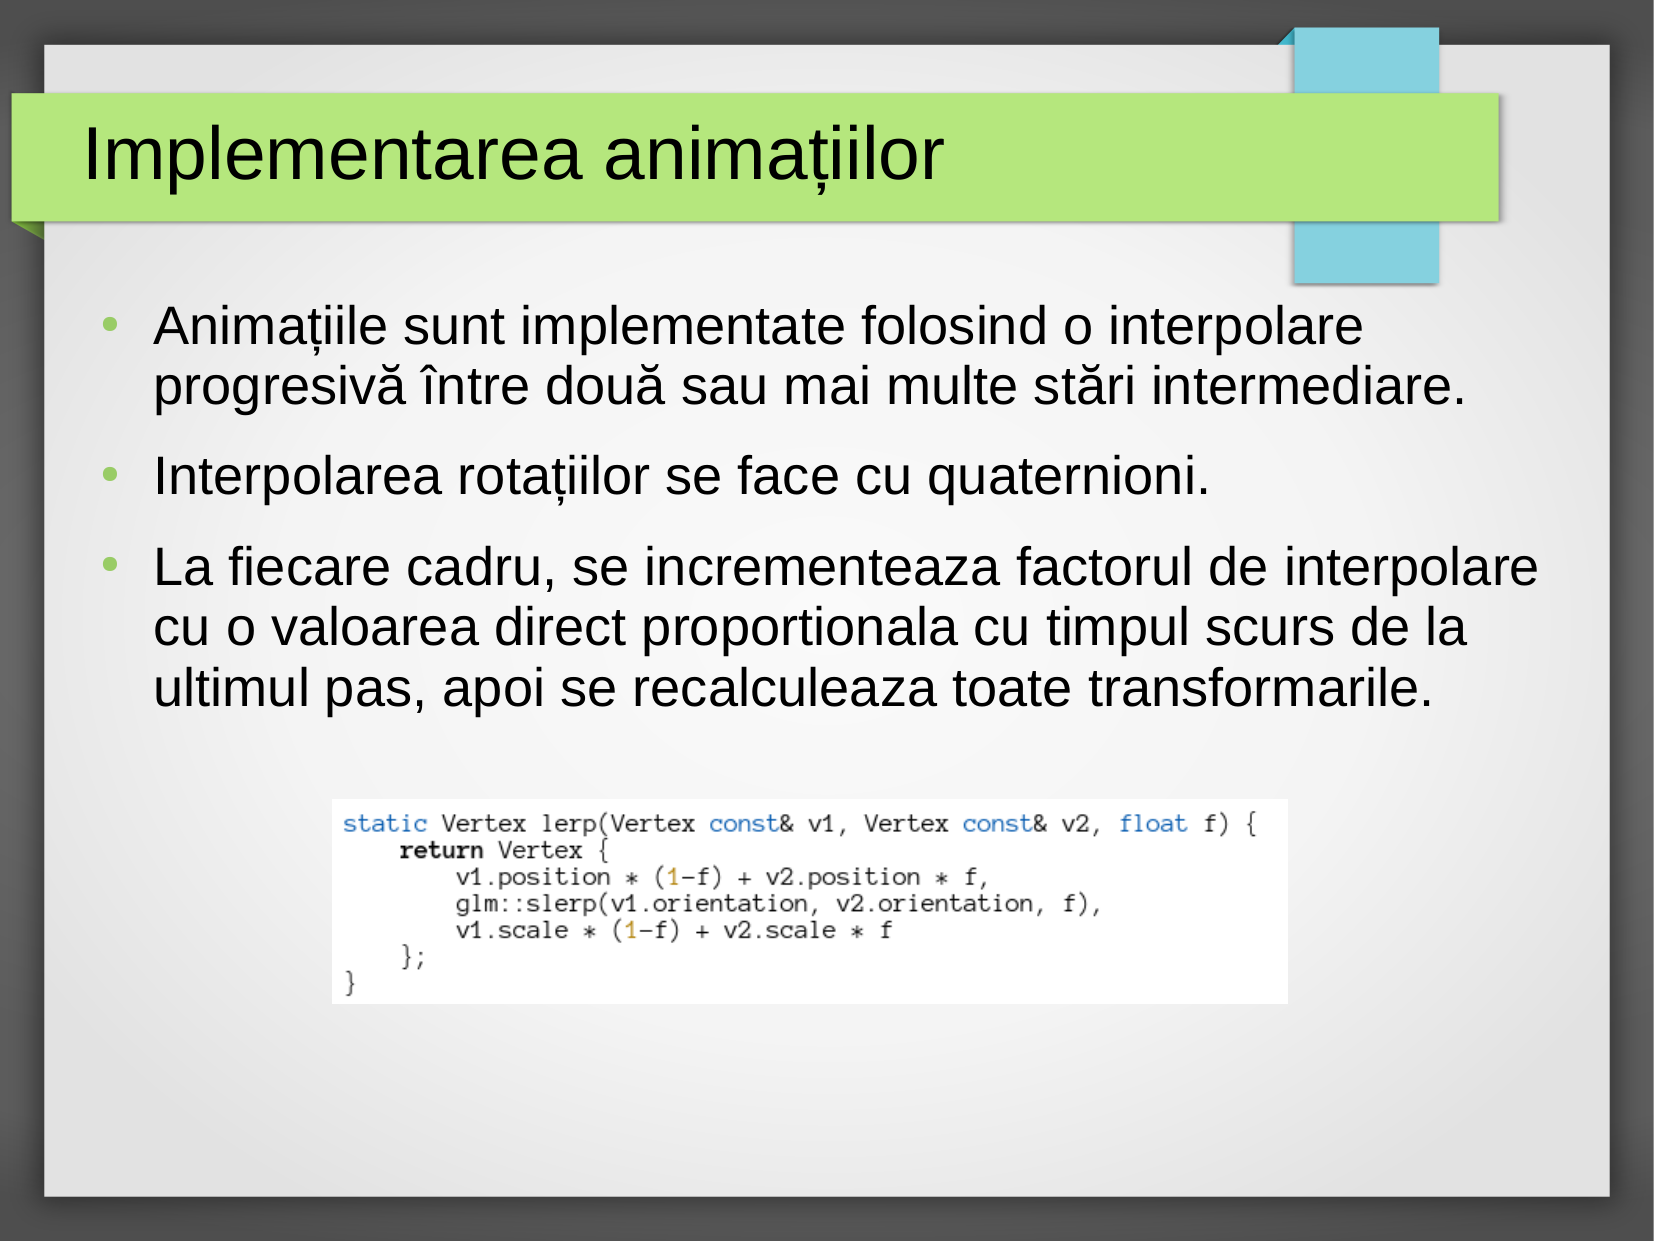

# Implementarea animațiilor
Animațiile sunt implementate folosind o interpolare progresivă între două sau mai multe stări intermediare.
Interpolarea rotațiilor se face cu quaternioni.
La fiecare cadru, se incrementeaza factorul de interpolare cu o valoarea direct proportionala cu timpul scurs de la ultimul pas, apoi se recalculeaza toate transformarile.